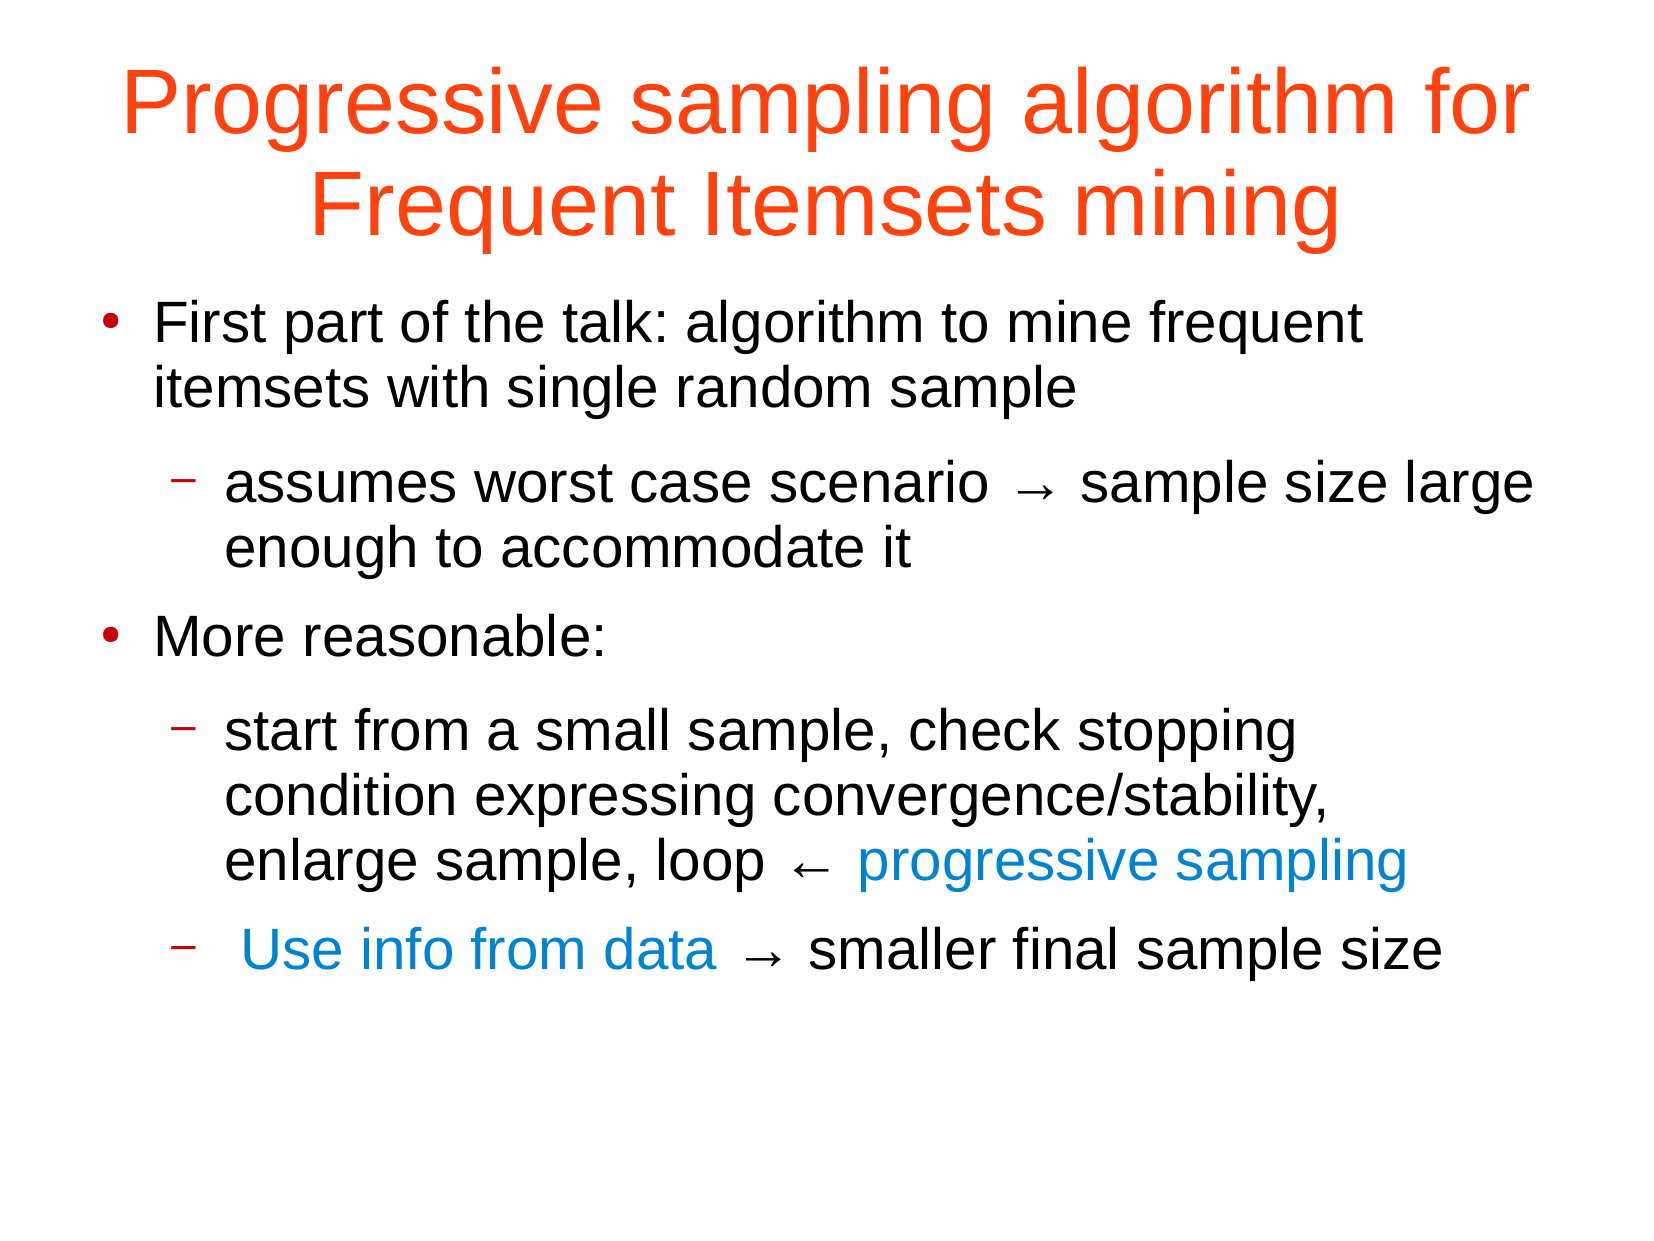

# Progressive sampling algorithm for Frequent Itemsets mining
First part of the talk: algorithm to mine frequent itemsets with single random sample
assumes worst case scenario → sample size large enough to accommodate it
More reasonable:
start from a small sample, check stopping condition expressing convergence/stability, enlarge sample, loop ← progressive sampling
 Use info from data → smaller final sample size